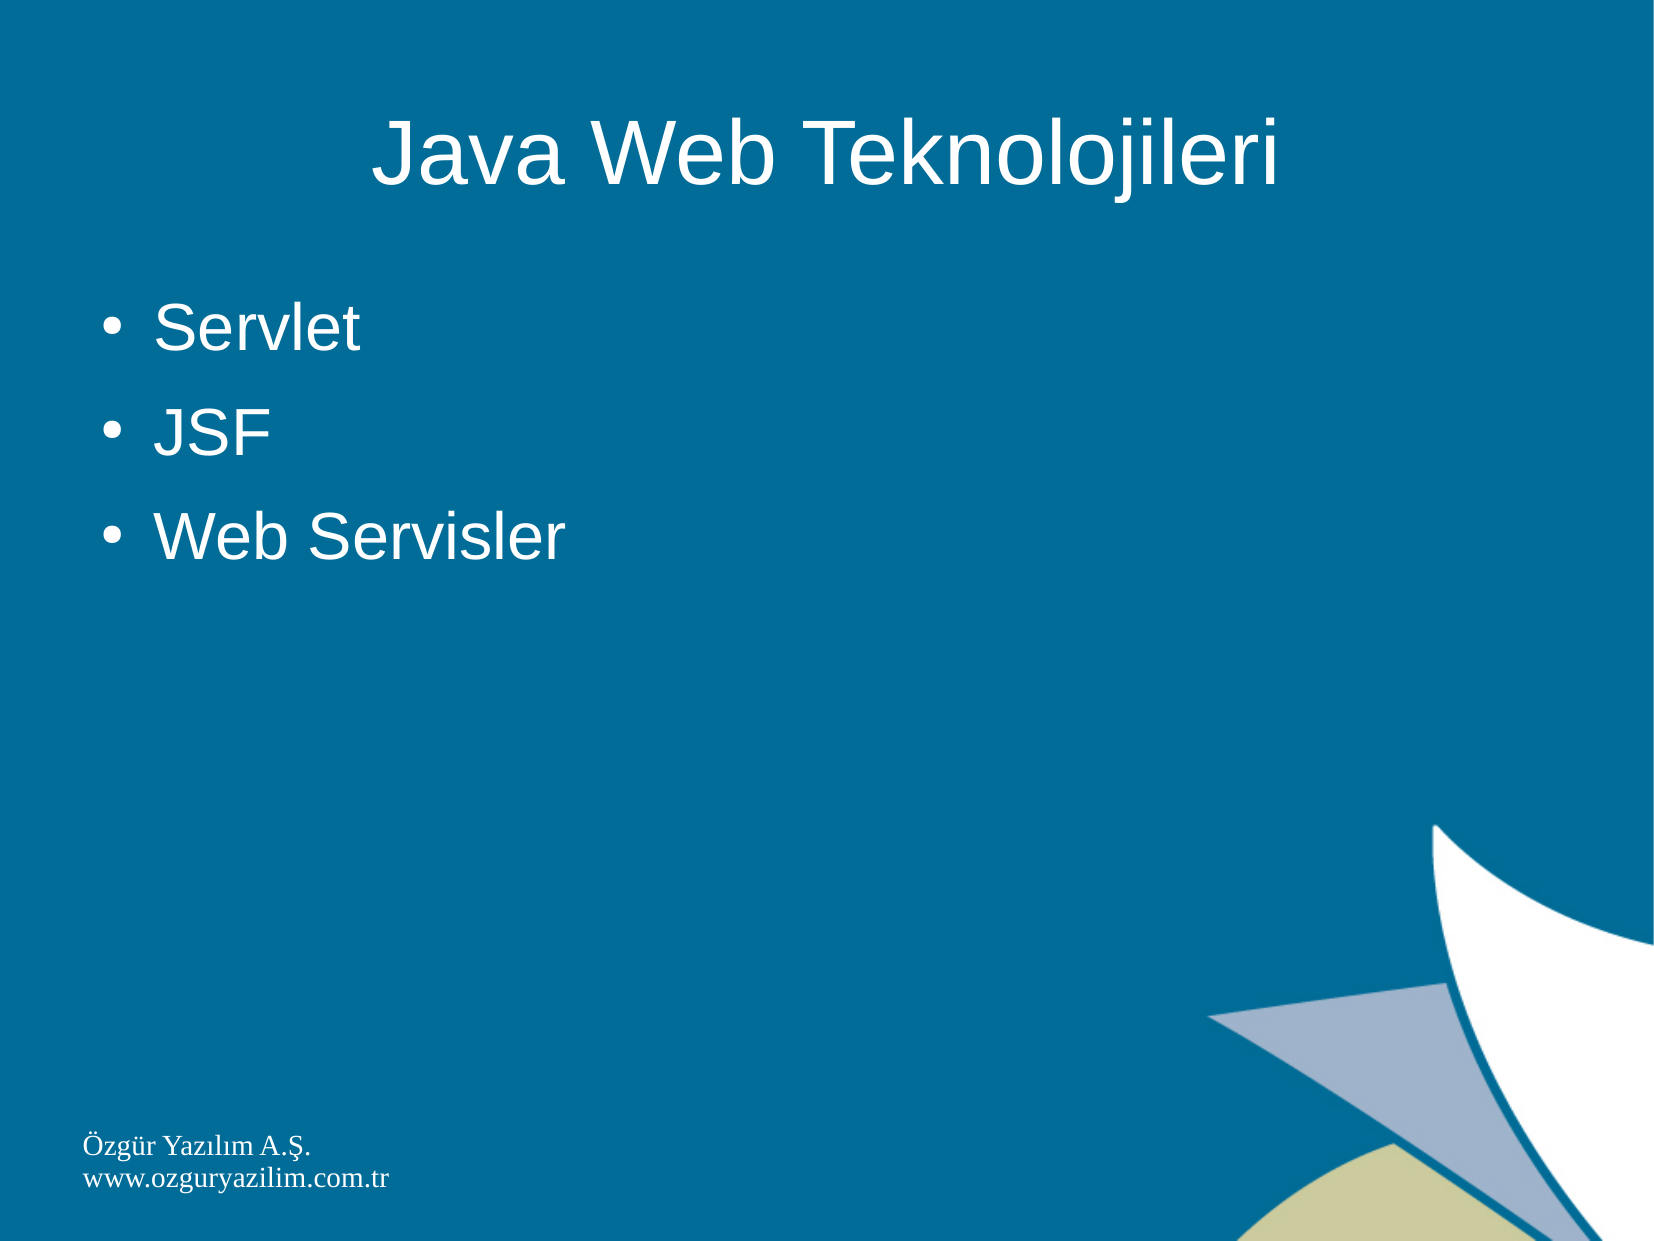

# Java Web Teknolojileri
Servlet
JSF
Web Servisler